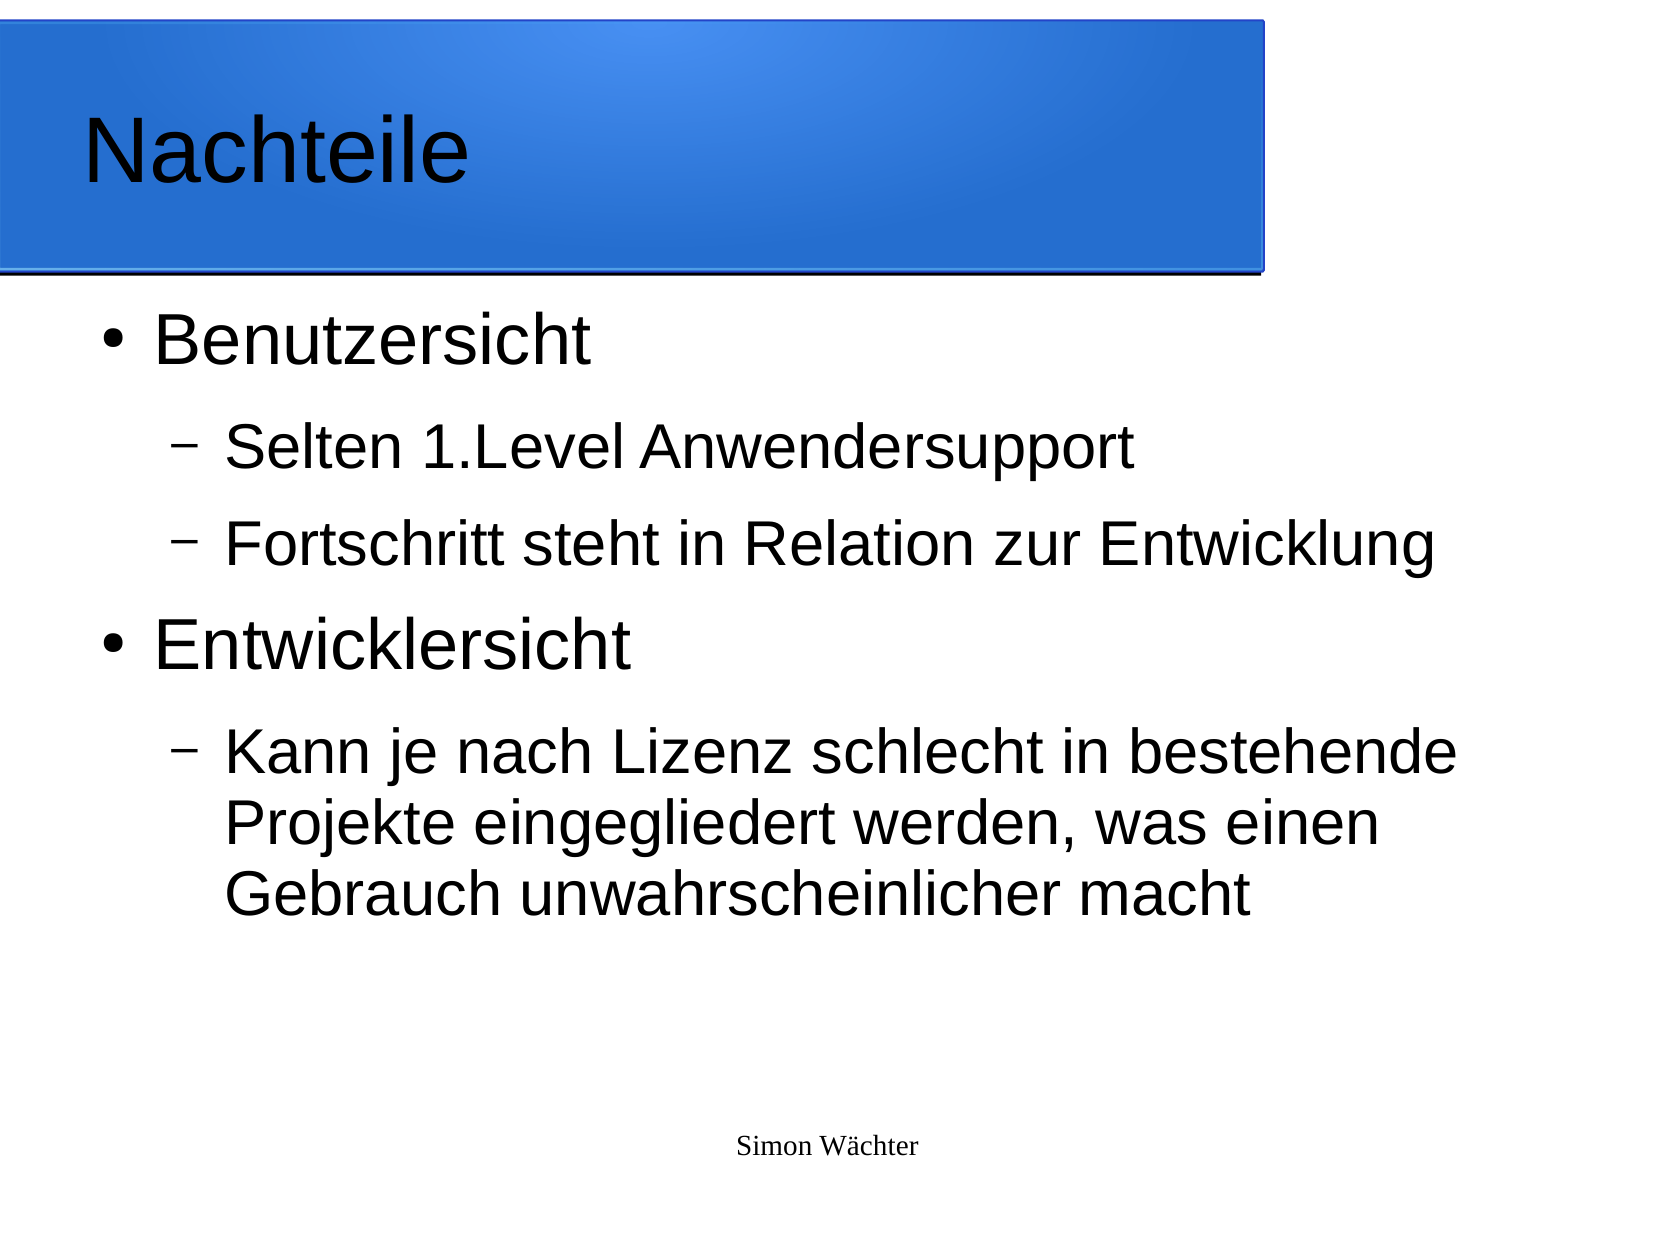

# Nachteile
Benutzersicht
Selten 1.Level Anwendersupport
Fortschritt steht in Relation zur Entwicklung
Entwicklersicht
Kann je nach Lizenz schlecht in bestehende Projekte eingegliedert werden, was einen Gebrauch unwahrscheinlicher macht
Simon Wächter